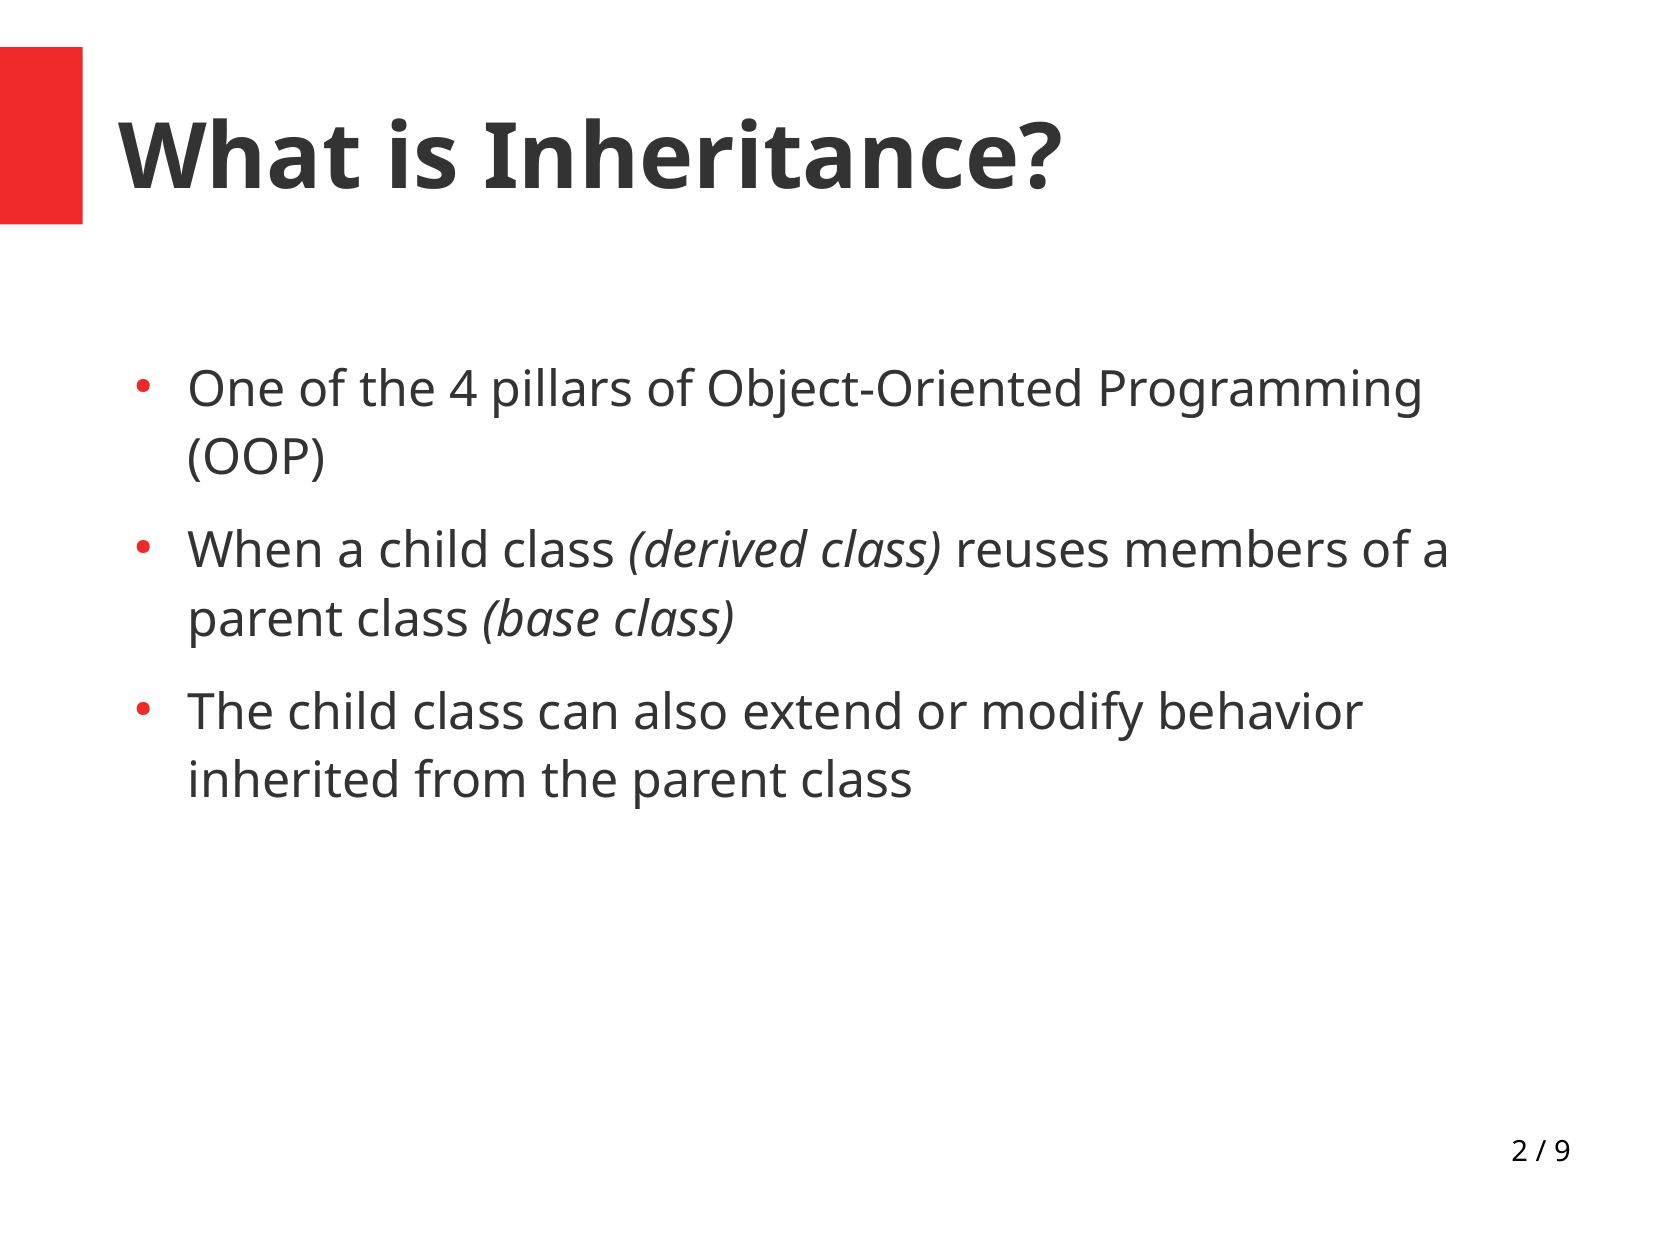

# What is Inheritance?
One of the 4 pillars of Object-Oriented Programming (OOP)
When a child class (derived class) reuses members of a parent class (base class)
The child class can also extend or modify behavior inherited from the parent class
2